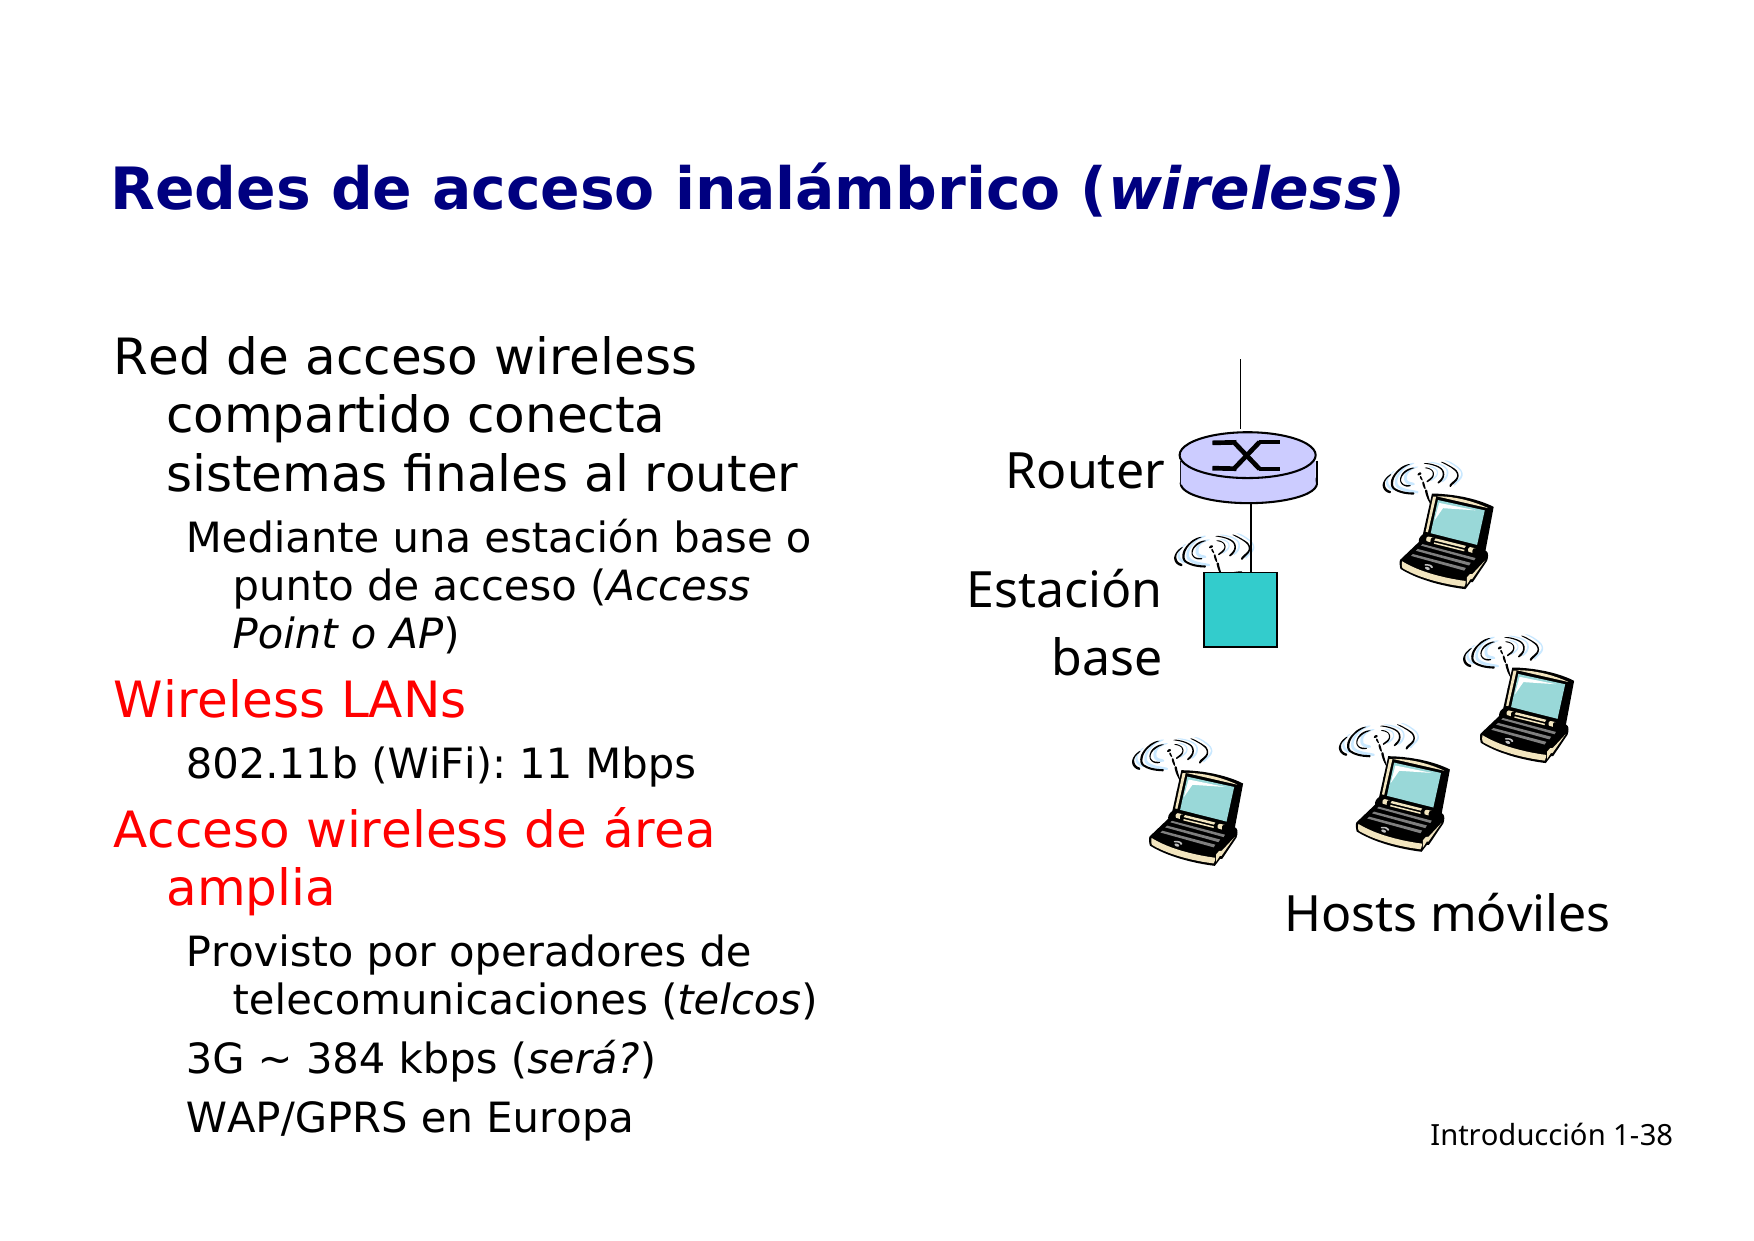

# Redes de acceso inalámbrico (wireless)
Red de acceso wireless compartido conecta sistemas finales al router
Mediante una estación base o punto de acceso (Access Point o AP)
Wireless LANs
802.11b (WiFi): 11 Mbps
Acceso wireless de área amplia
Provisto por operadores de telecomunicaciones (telcos)
3G ~ 384 kbps (será?)
WAP/GPRS en Europa
Router
Estación
base
Hosts móviles